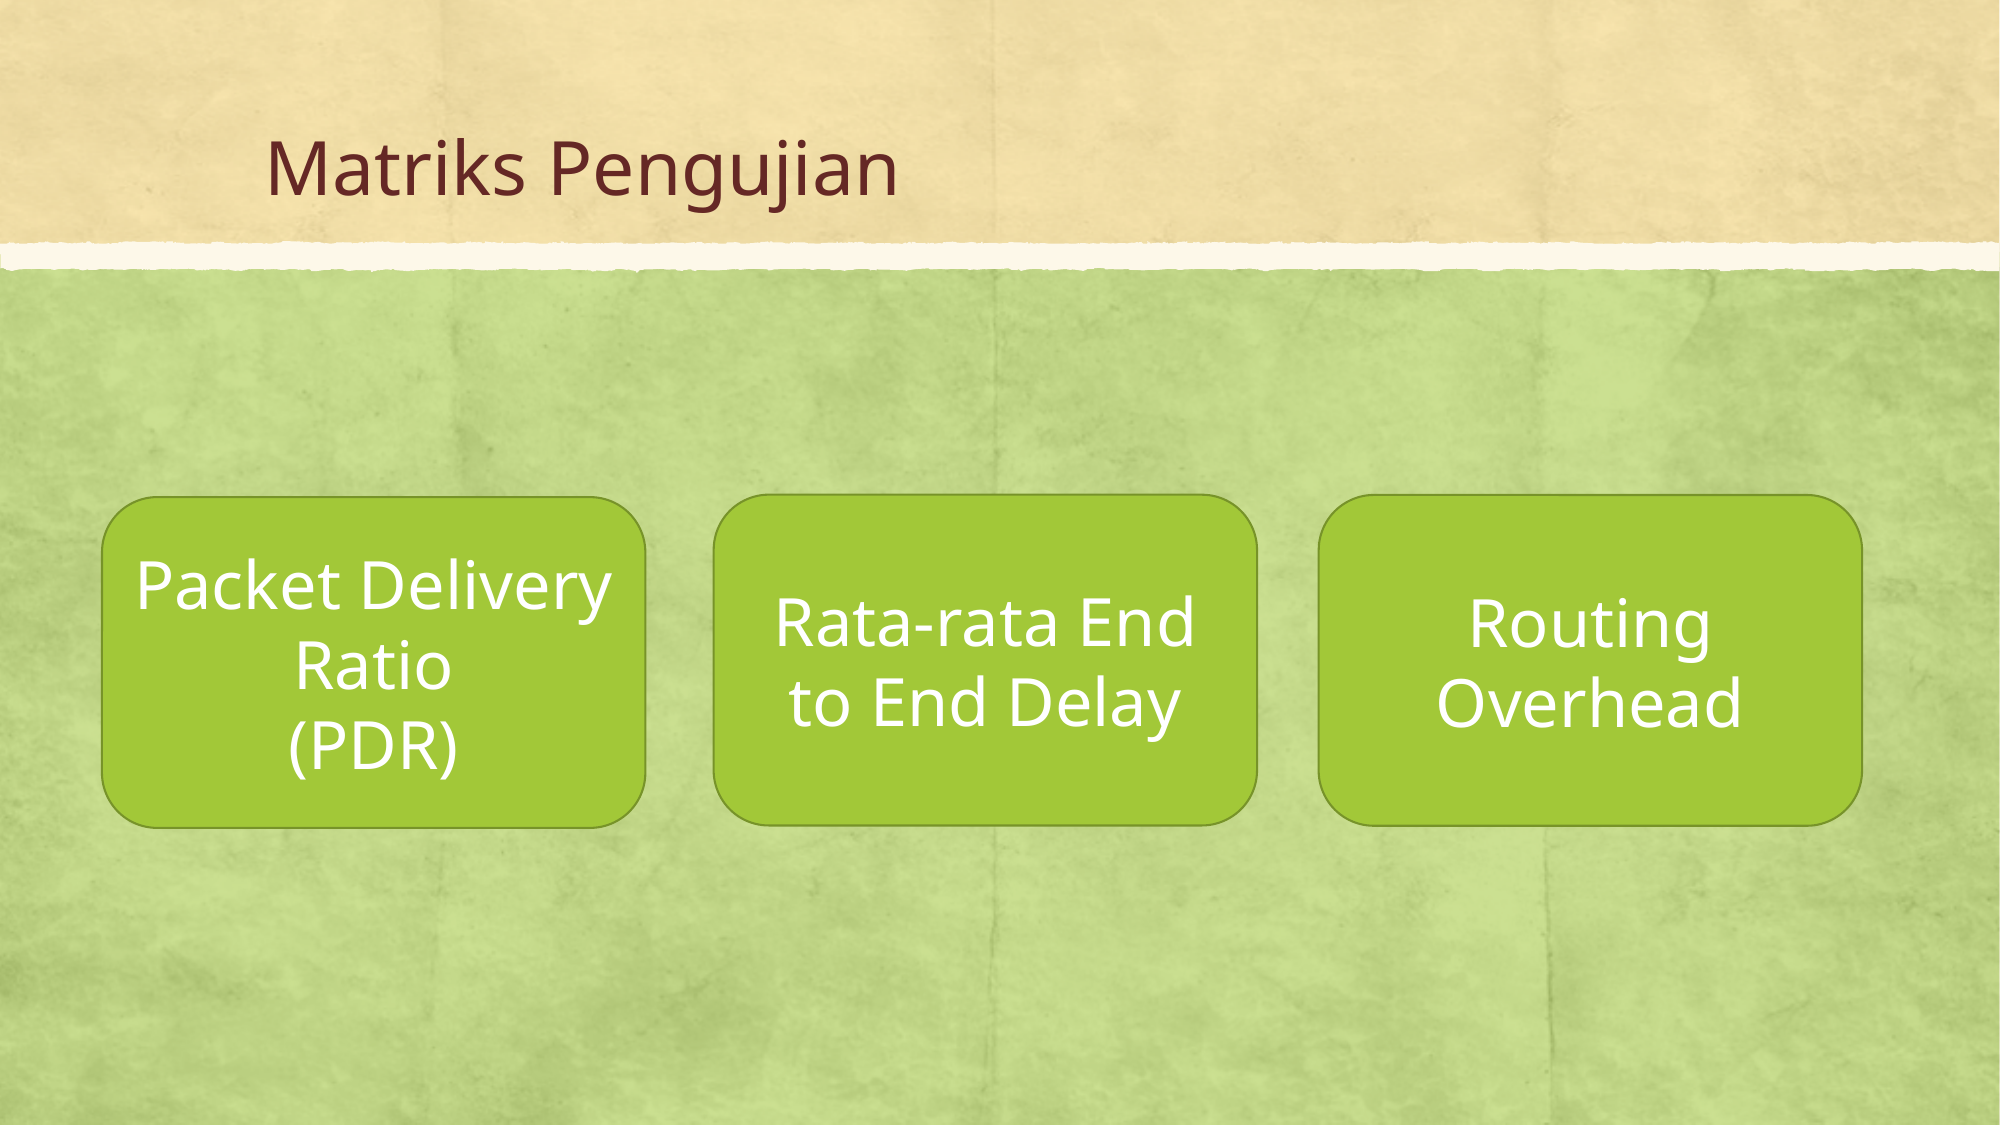

# Matriks Pengujian
Rata-rata End to End Delay
Routing Overhead
Packet Delivery Ratio
(PDR)